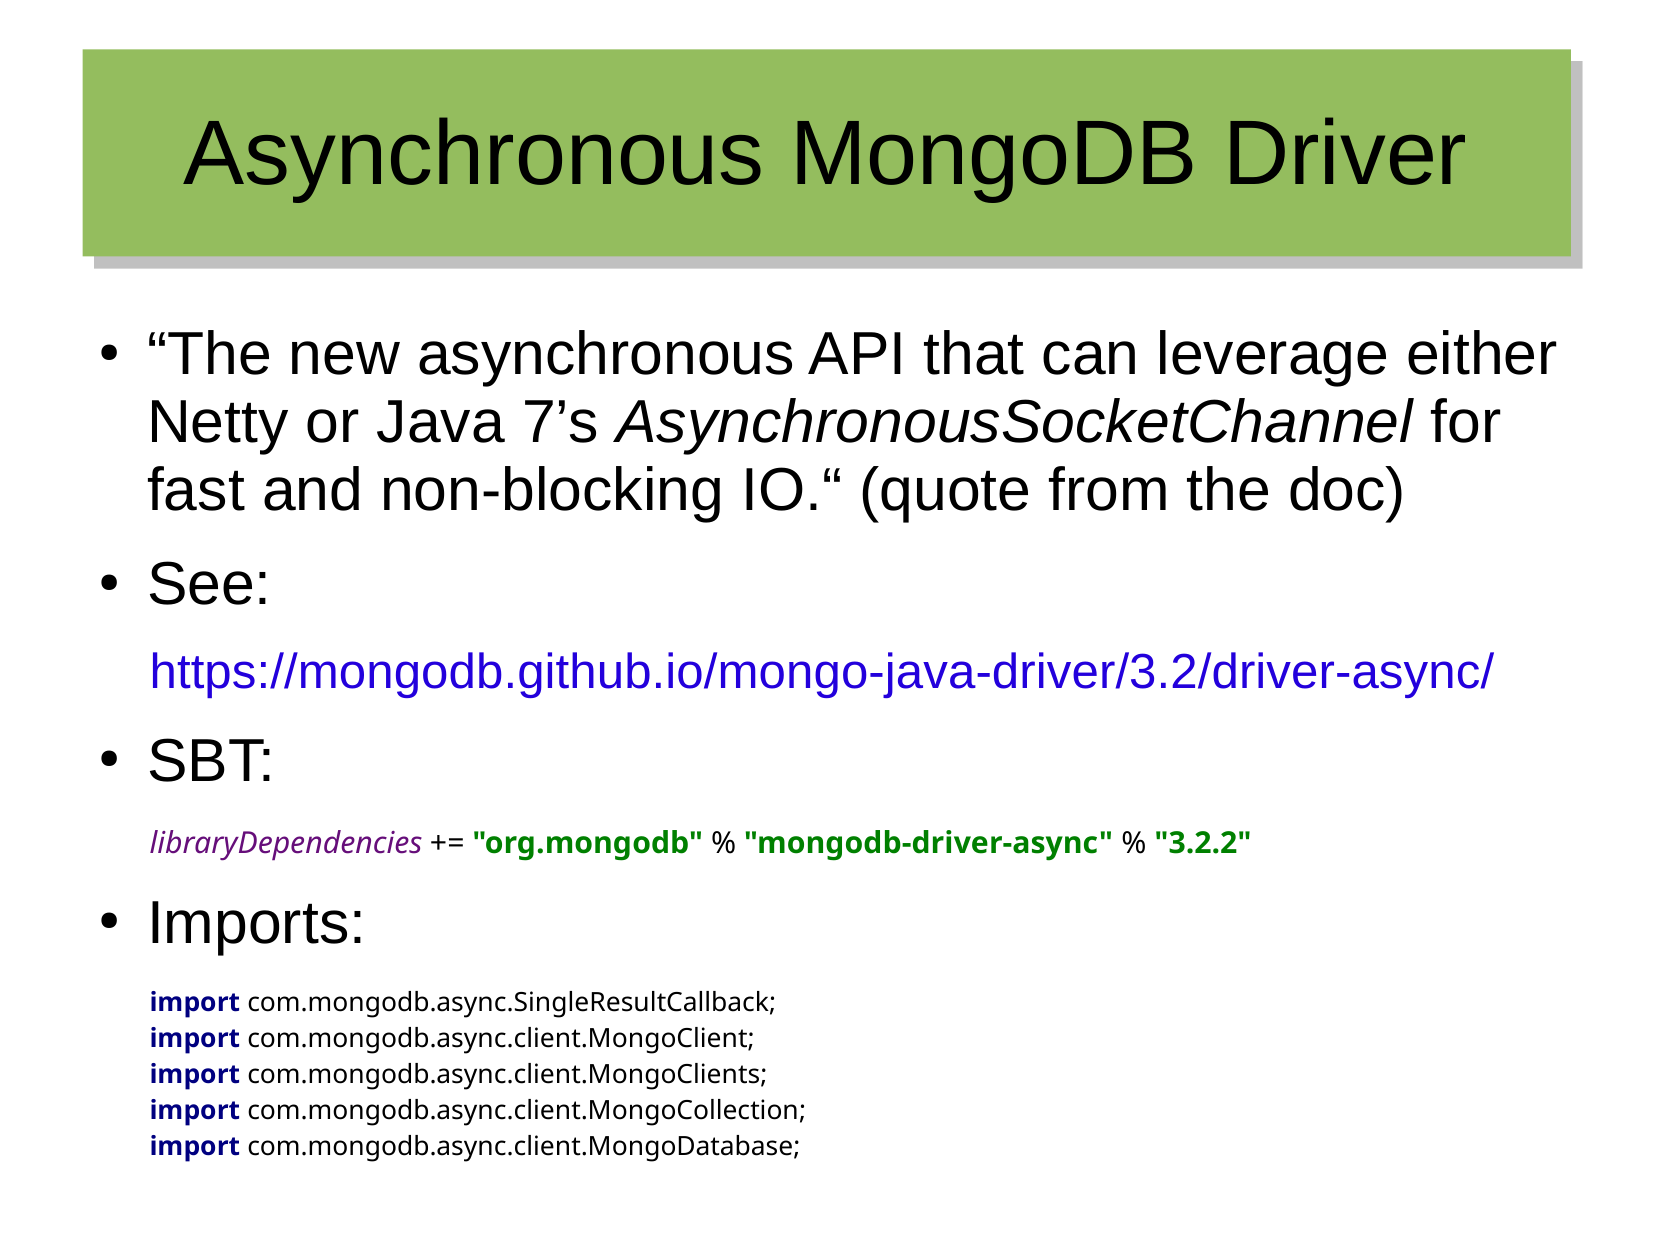

# Asynchronous MongoDB Driver
“The new asynchronous API that can leverage either Netty or Java 7’s AsynchronousSocketChannel for fast and non-blocking IO.“ (quote from the doc)
See:
https://mongodb.github.io/mongo-java-driver/3.2/driver-async/
SBT:
libraryDependencies += "org.mongodb" % "mongodb-driver-async" % "3.2.2"
Imports:
import com.mongodb.async.SingleResultCallback;
import com.mongodb.async.client.MongoClient;
import com.mongodb.async.client.MongoClients;
import com.mongodb.async.client.MongoCollection;
import com.mongodb.async.client.MongoDatabase;